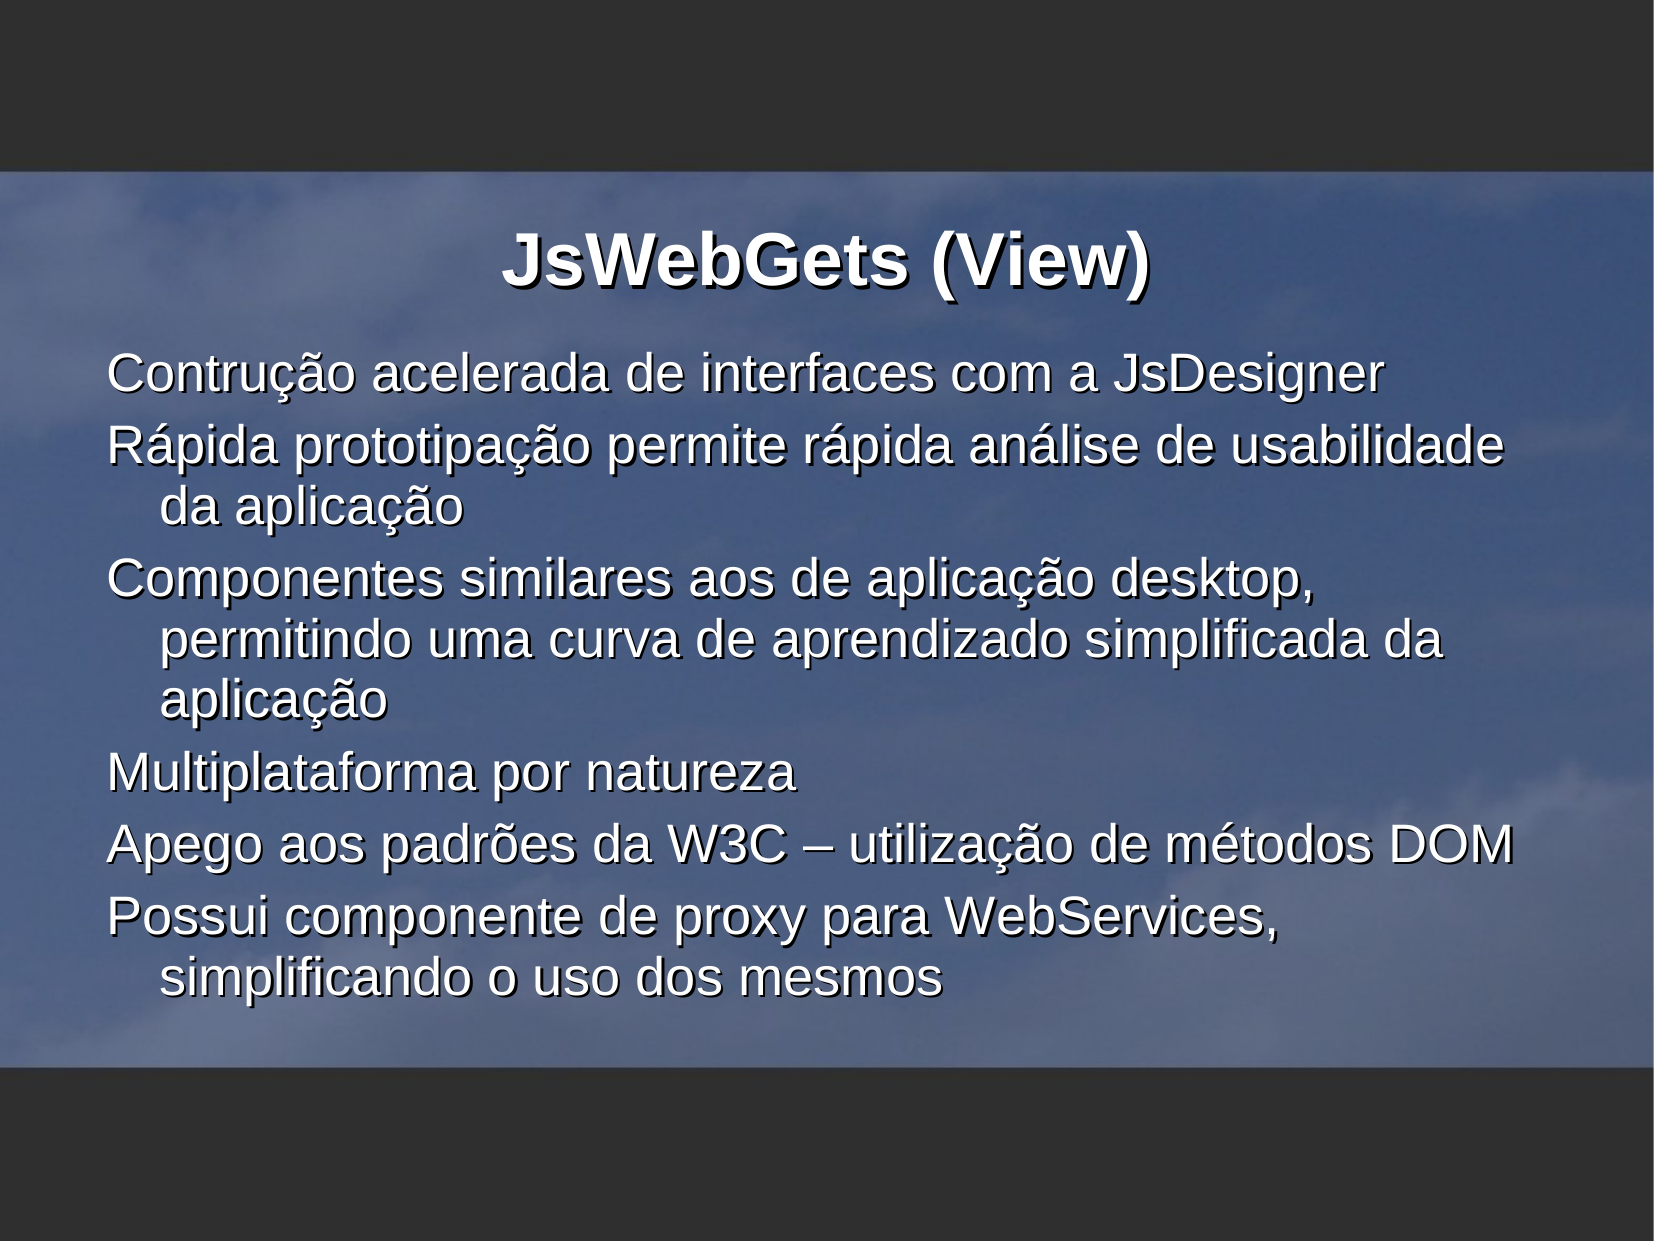

# JsWebGets (View)
Contrução acelerada de interfaces com a JsDesigner
Rápida prototipação permite rápida análise de usabilidade da aplicação
Componentes similares aos de aplicação desktop, permitindo uma curva de aprendizado simplificada da aplicação
Multiplataforma por natureza
Apego aos padrões da W3C – utilização de métodos DOM
Possui componente de proxy para WebServices, simplificando o uso dos mesmos